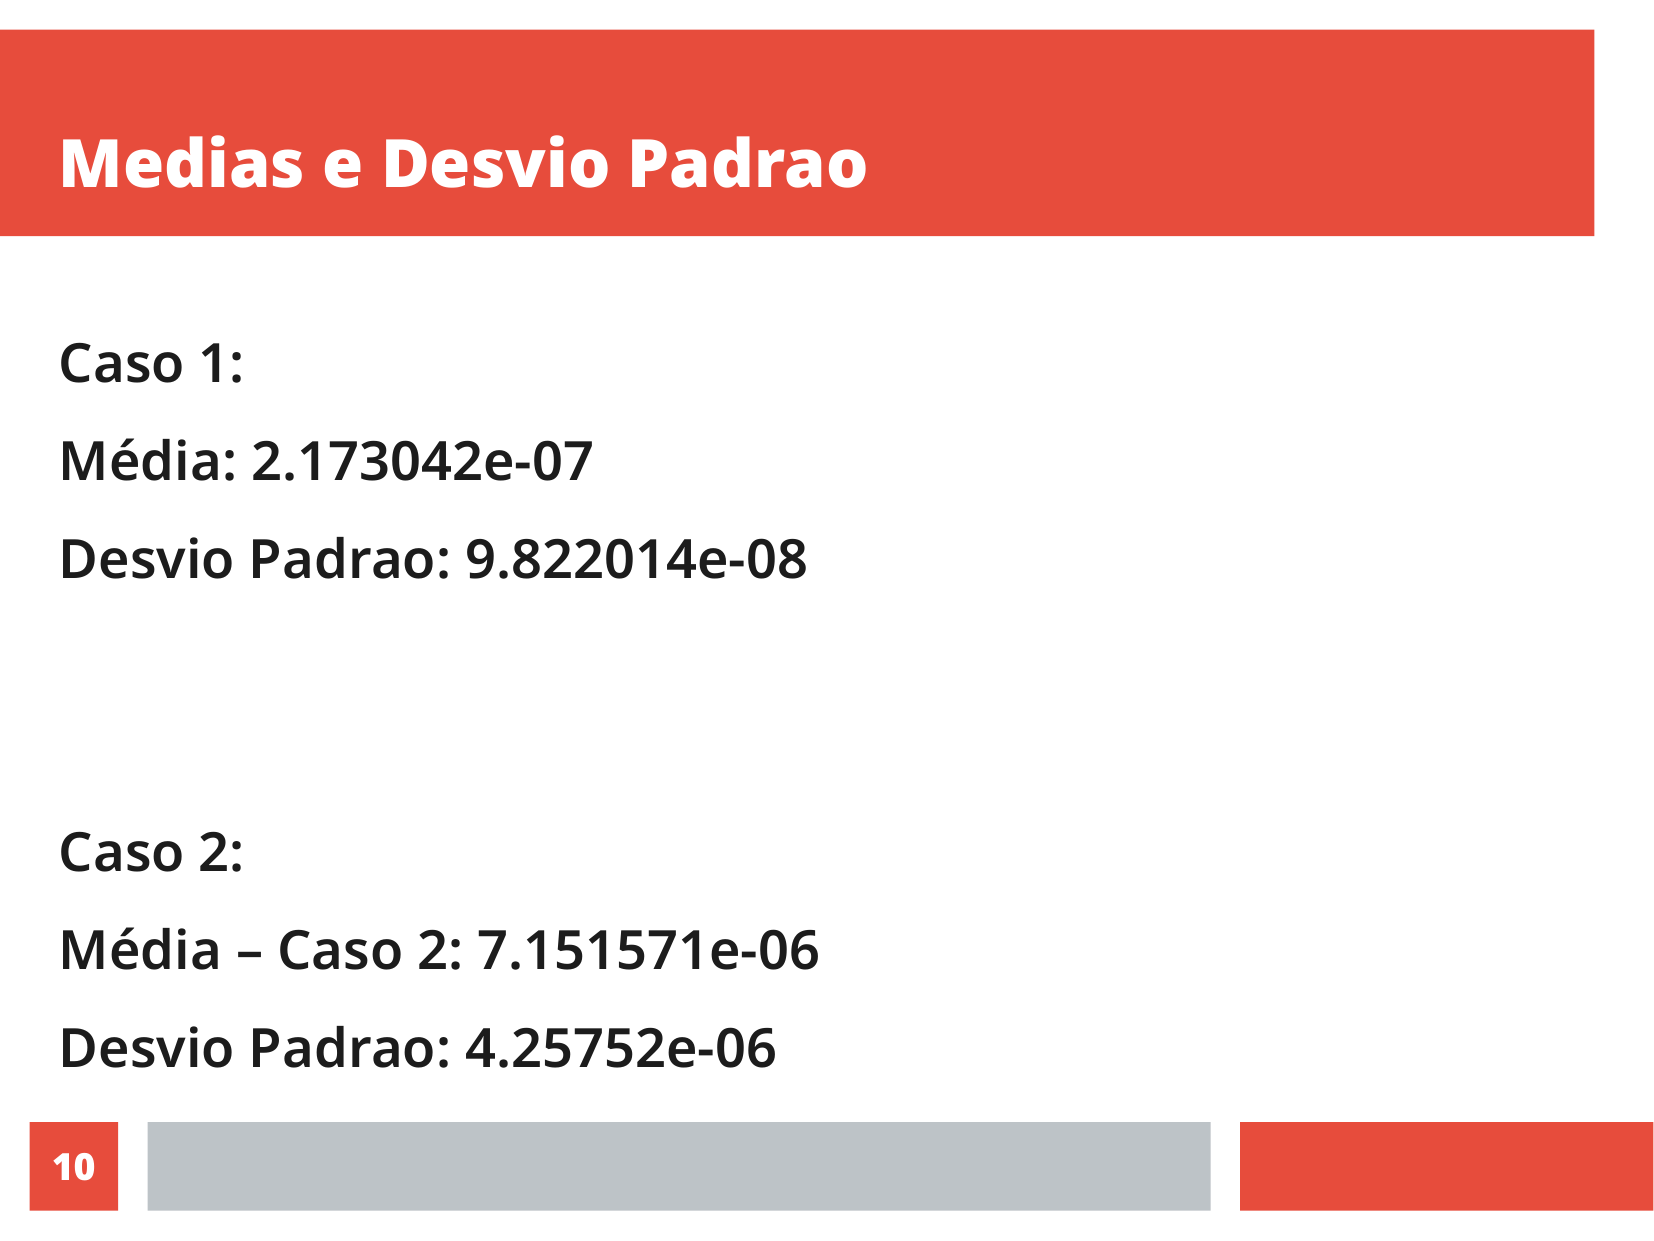

# Medias e Desvio Padrao
Caso 1:
Média: 2.173042e-07
Desvio Padrao: 9.822014e-08
Caso 2:
Média – Caso 2: 7.151571e-06
Desvio Padrao: 4.25752e-06
10